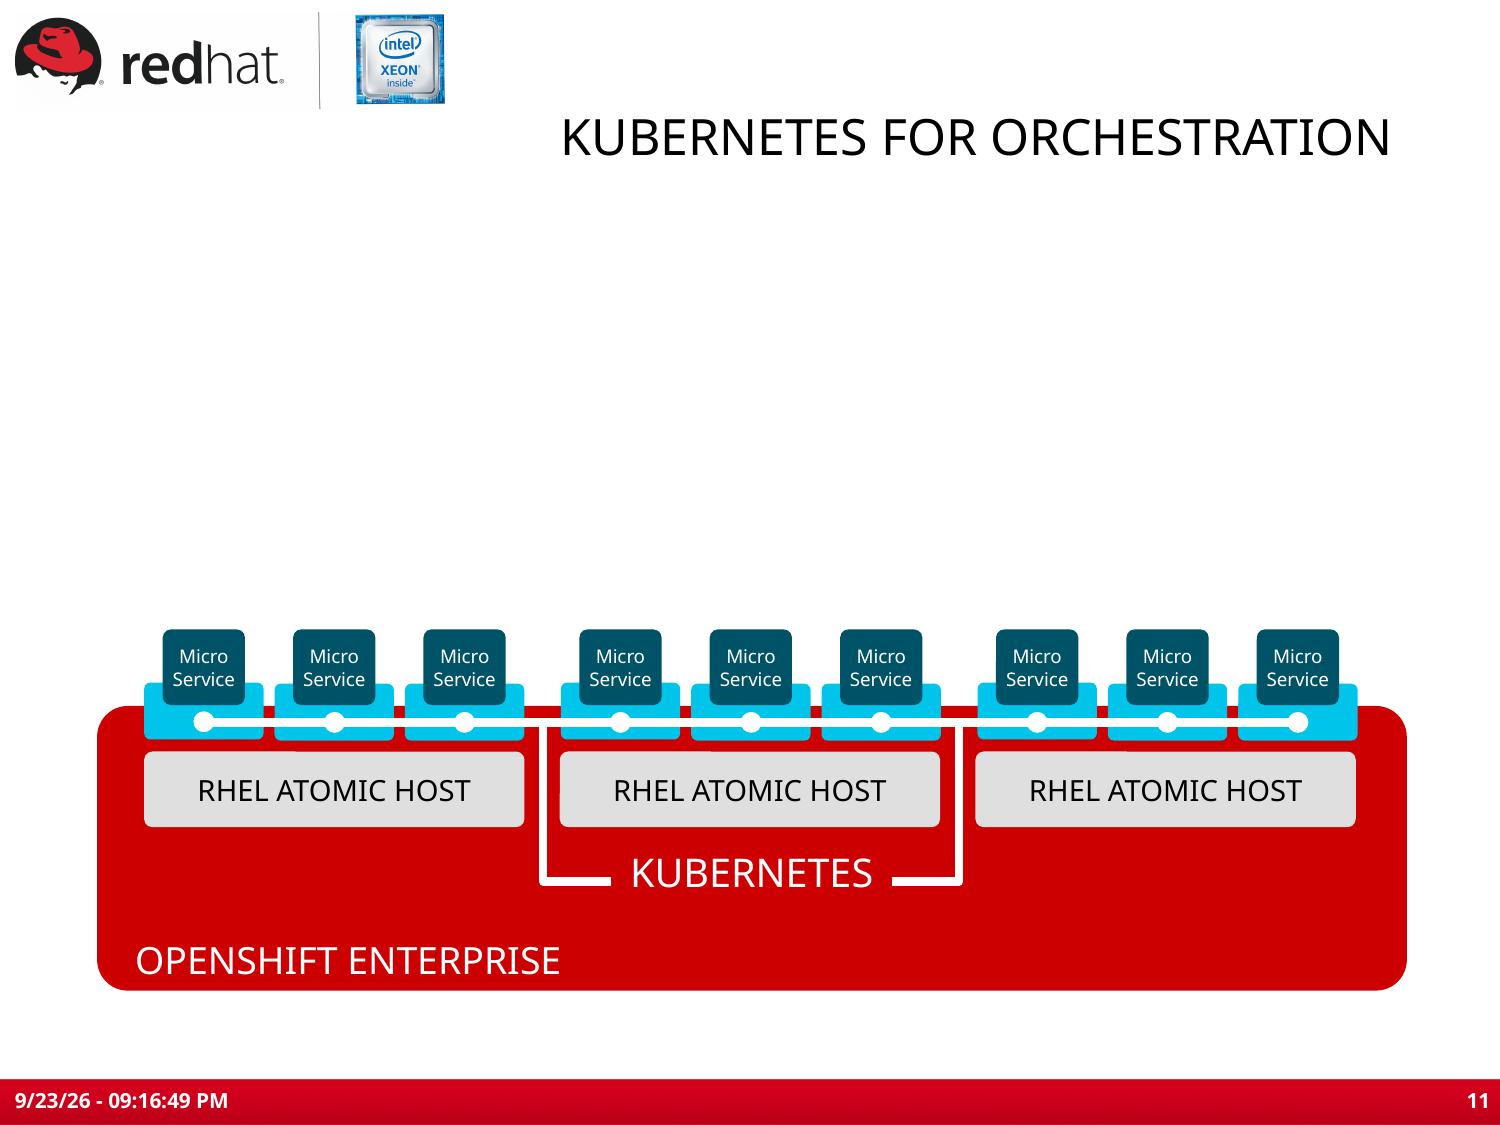

# KUBERNETES FOR ORCHESTRATION
Micro
Service
Micro
Service
Micro
Service
Micro
Service
Micro
Service
Micro
Service
Micro
Service
Micro
Service
Micro
Service
 OPENSHIFT ENTERPRISE
RHEL ATOMIC HOST
RHEL ATOMIC HOST
RHEL ATOMIC HOST
KUBERNETES